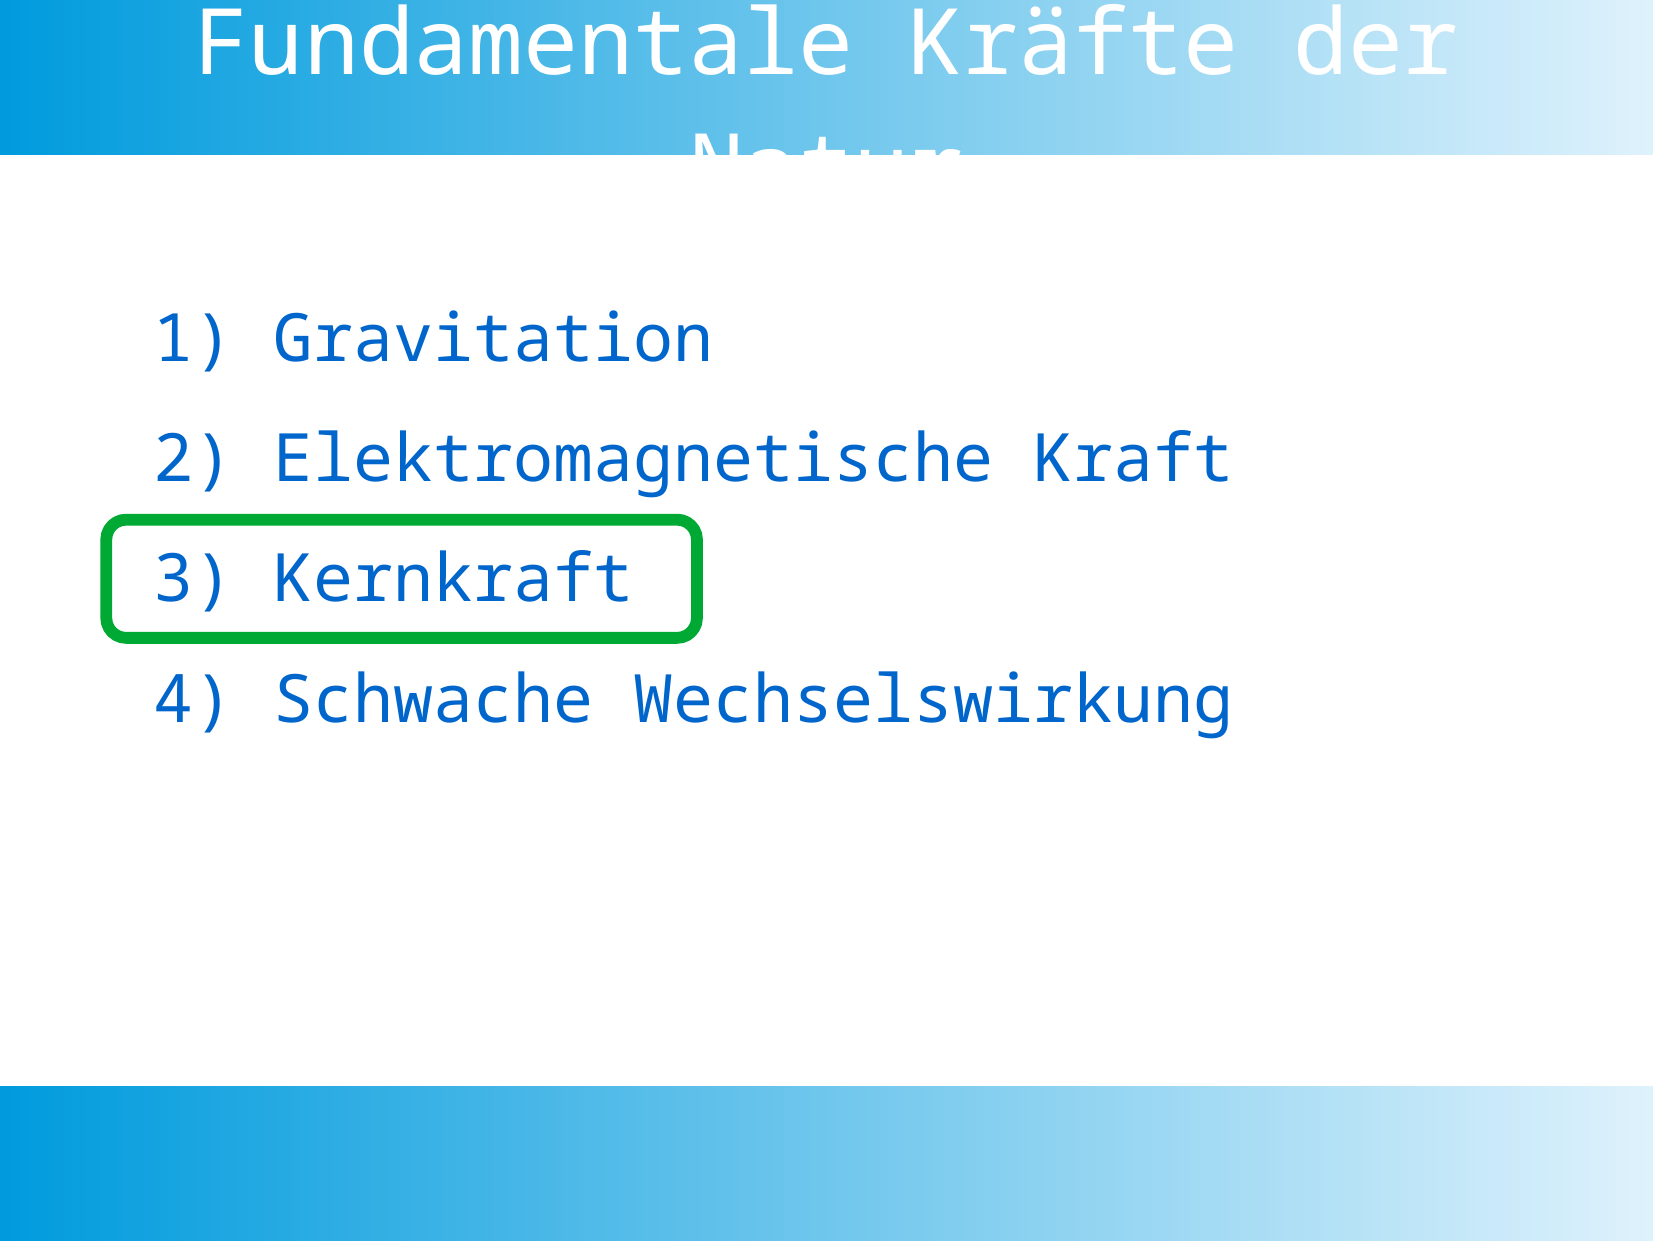

# Fundamentale Kräfte der Natur
1) Gravitation
2) Elektromagnetische Kraft
3) Kernkraft
4) Schwache Wechselswirkung